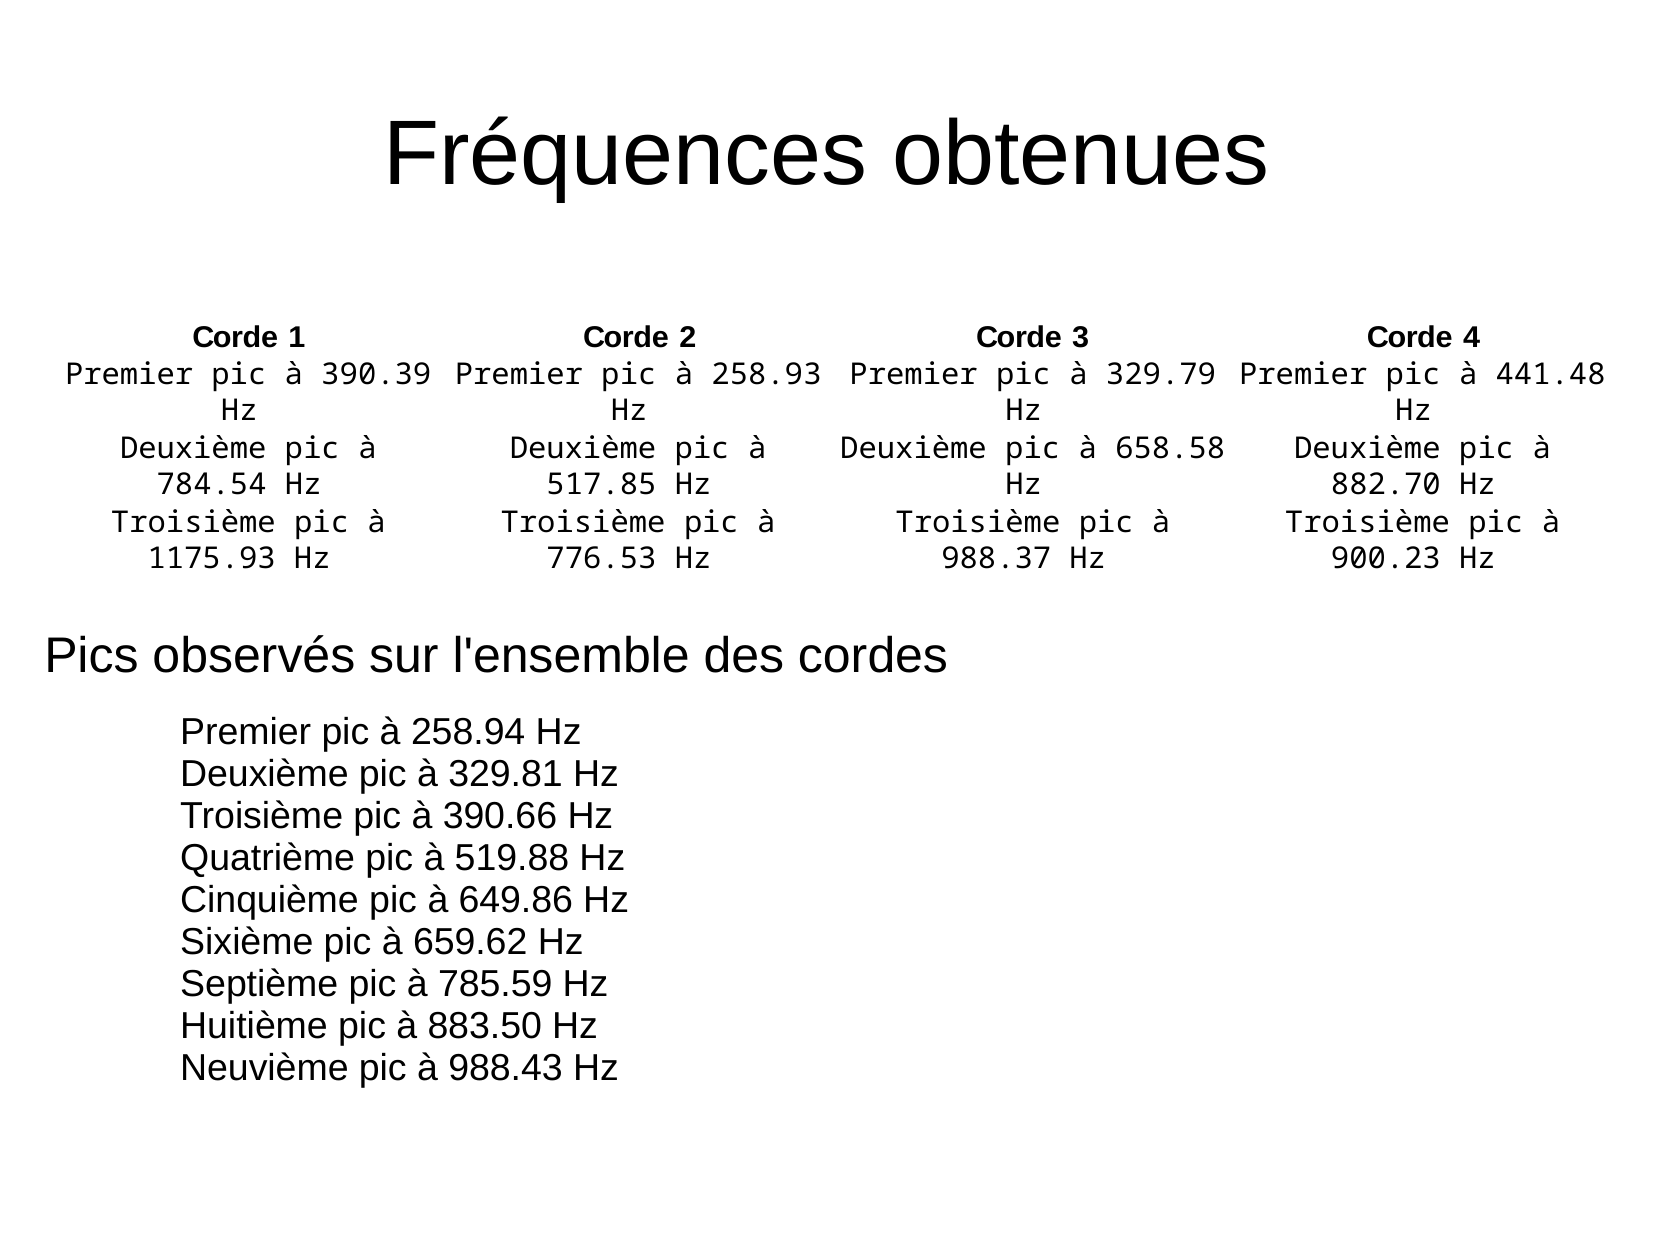

# Fréquences obtenues
Pics observés sur l'ensemble des cordes
Premier pic à 258.94 Hz
Deuxième pic à 329.81 Hz
Troisième pic à 390.66 Hz
Quatrième pic à 519.88 Hz
Cinquième pic à 649.86 Hz
Sixième pic à 659.62 Hz
Septième pic à 785.59 Hz
Huitième pic à 883.50 Hz
Neuvième pic à 988.43 Hz